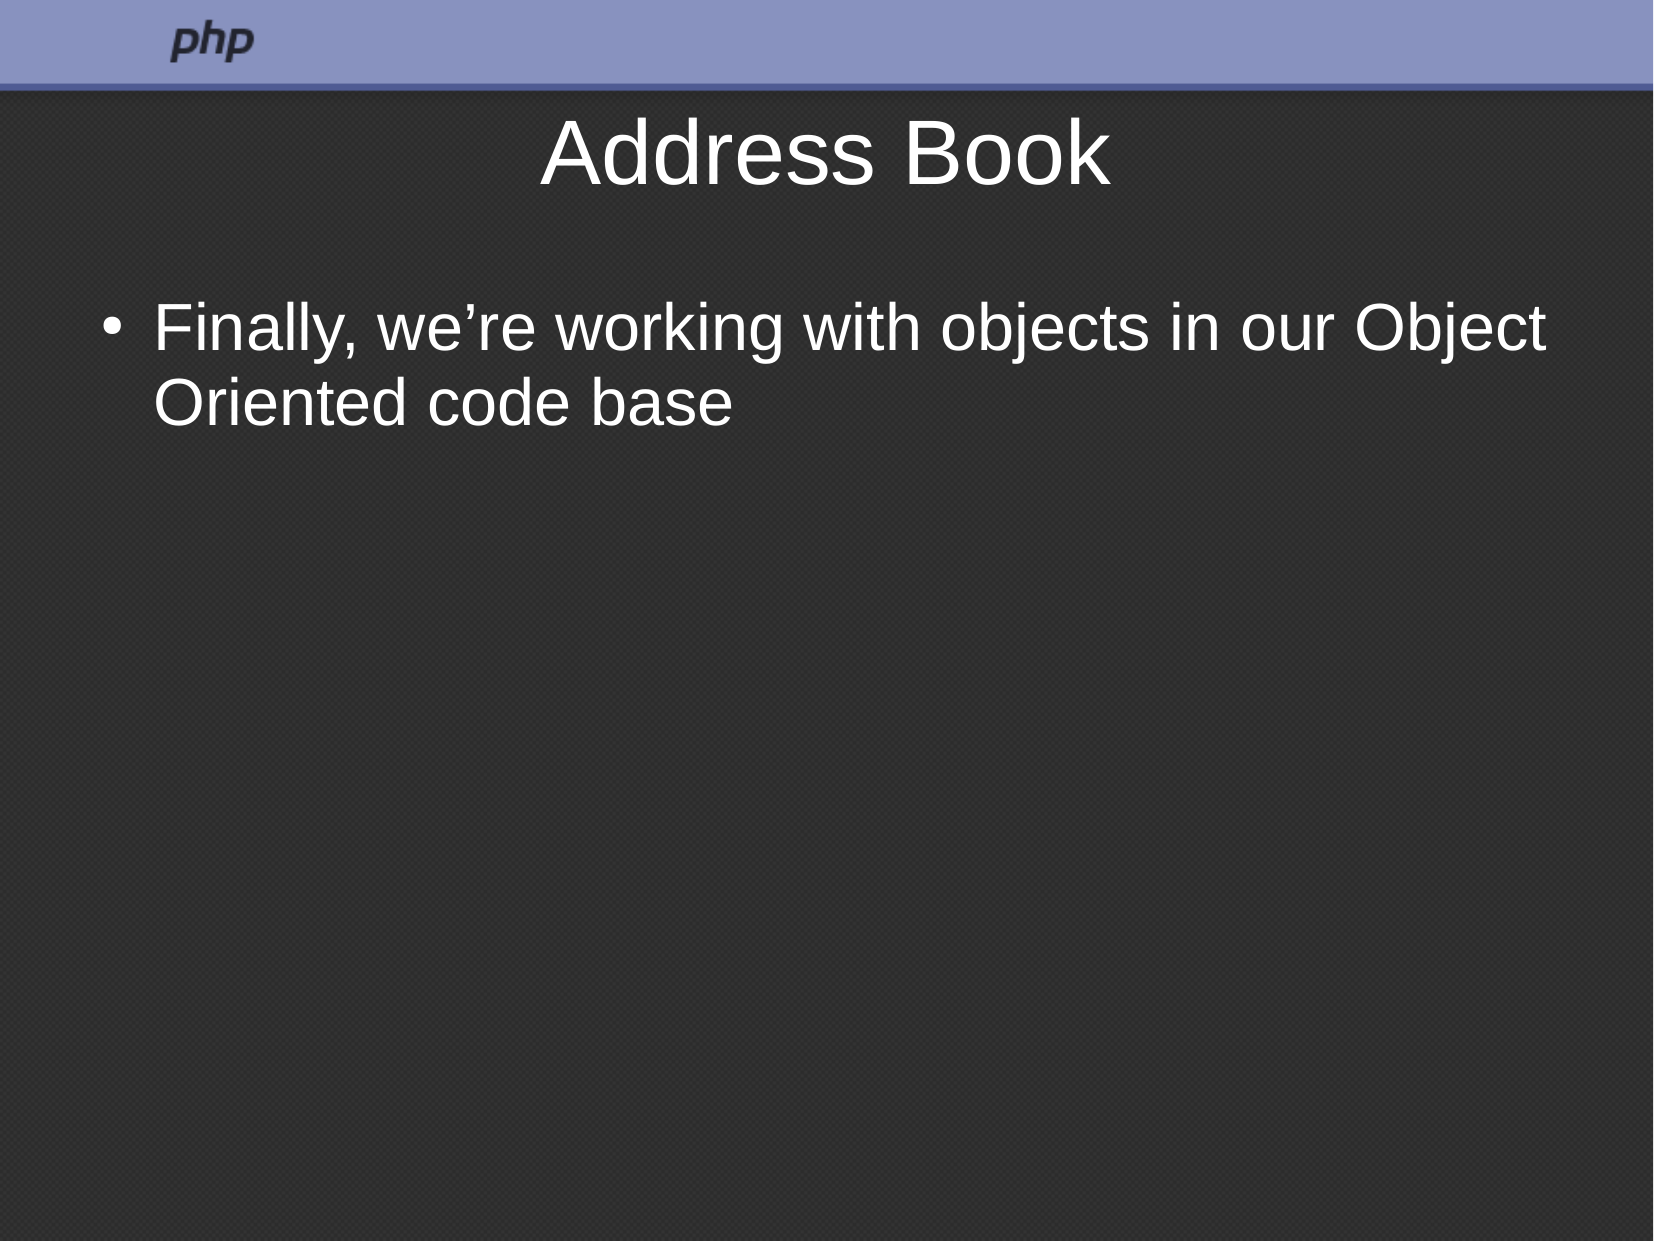

# Address Book
Finally, we’re working with objects in our Object Oriented code base